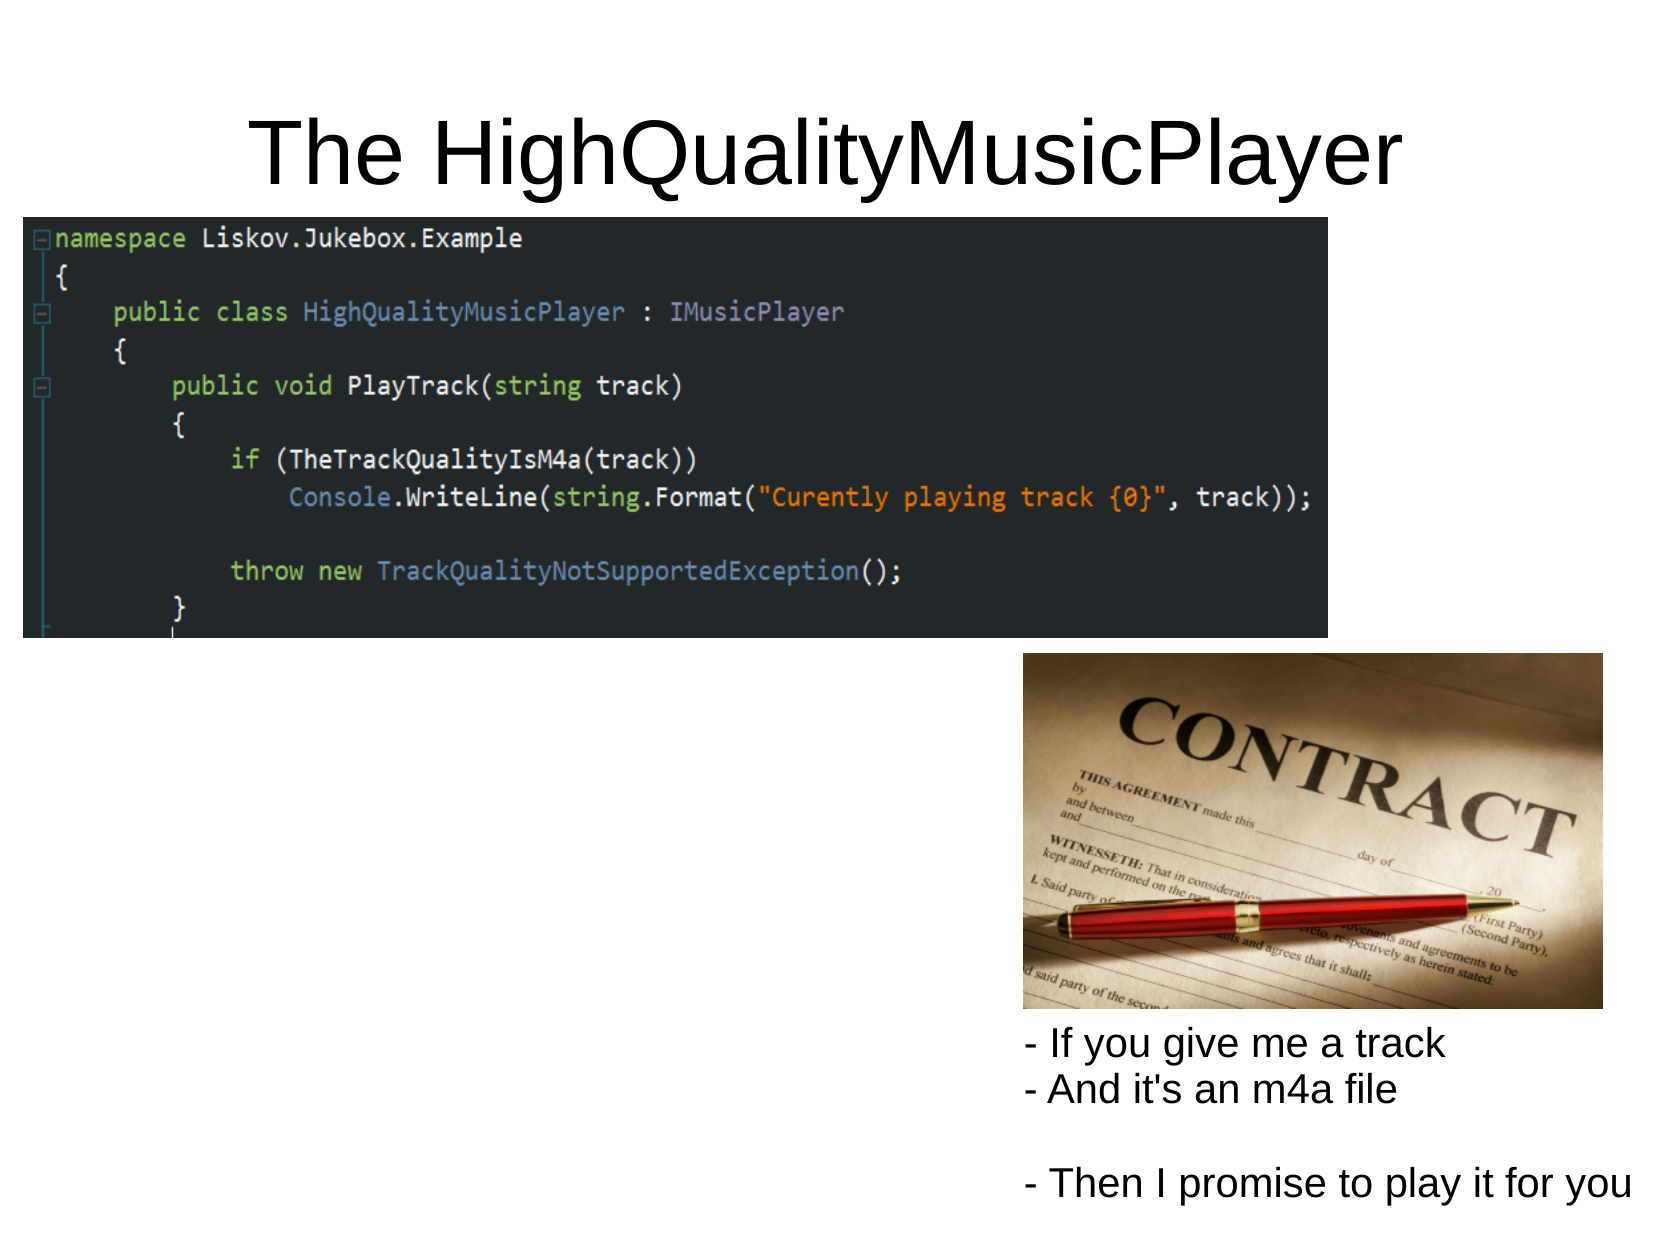

# The HighQualityMusicPlayer
- If you give me a track
- And it's an m4a file
- Then I promise to play it for you